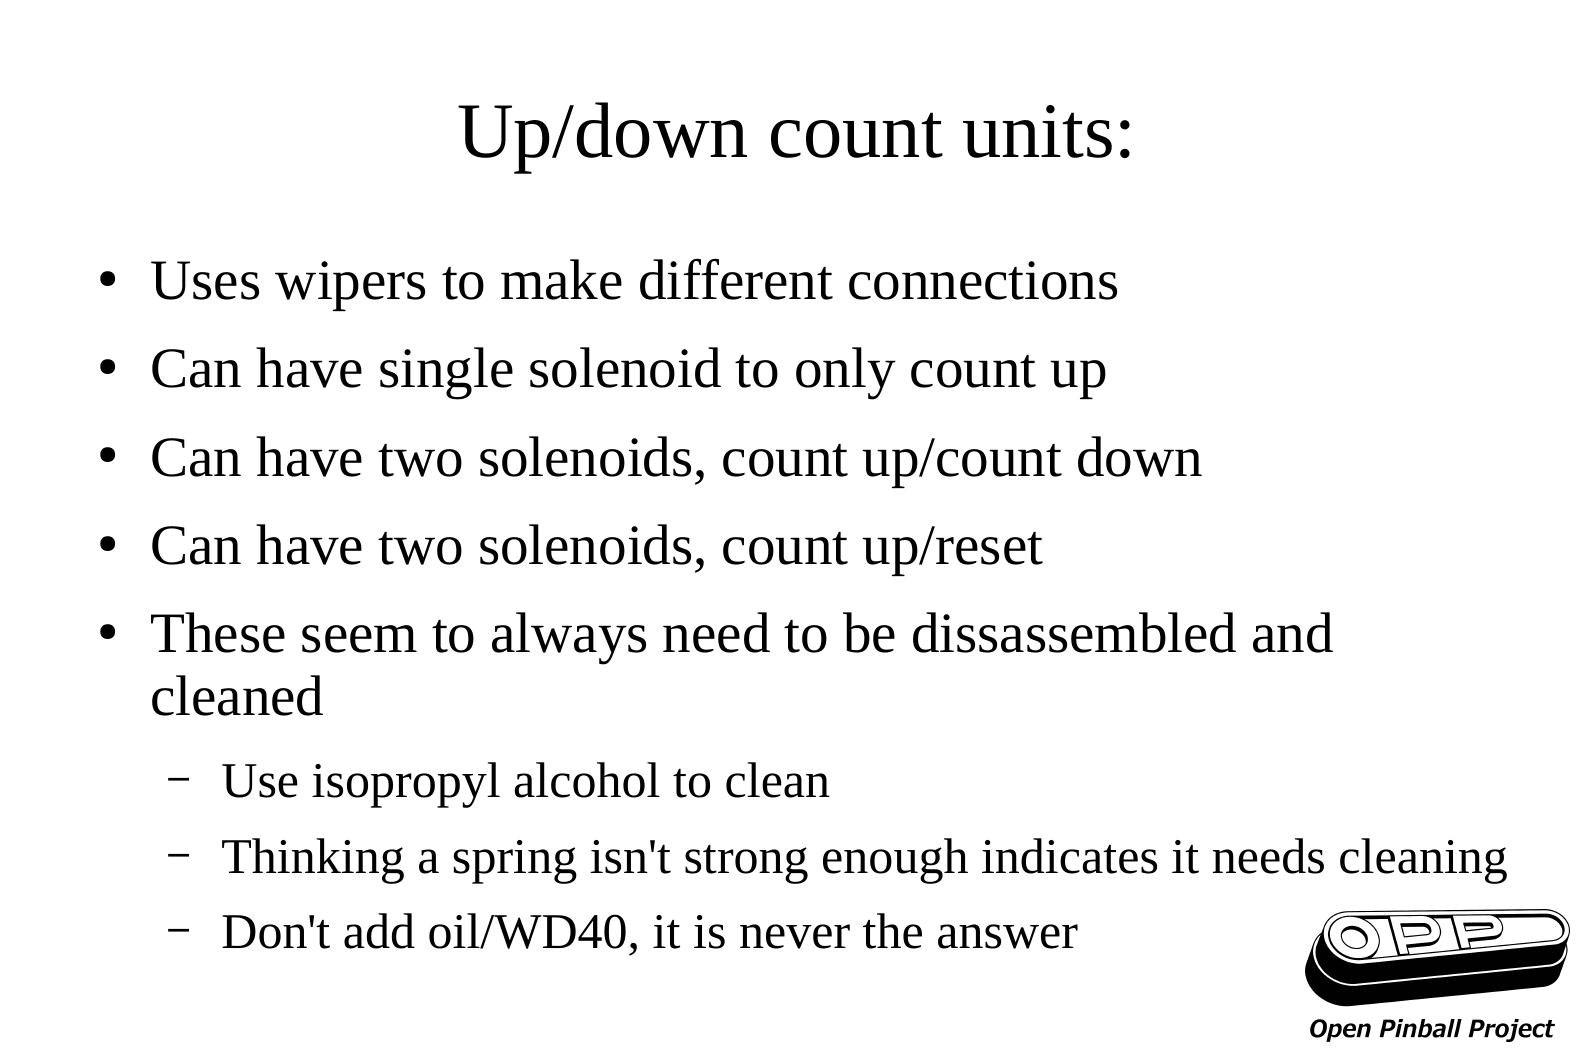

# Up/down count units:
Uses wipers to make different connections
Can have single solenoid to only count up
Can have two solenoids, count up/count down
Can have two solenoids, count up/reset
These seem to always need to be dissassembled and cleaned
Use isopropyl alcohol to clean
Thinking a spring isn't strong enough indicates it needs cleaning
Don't add oil/WD40, it is never the answer